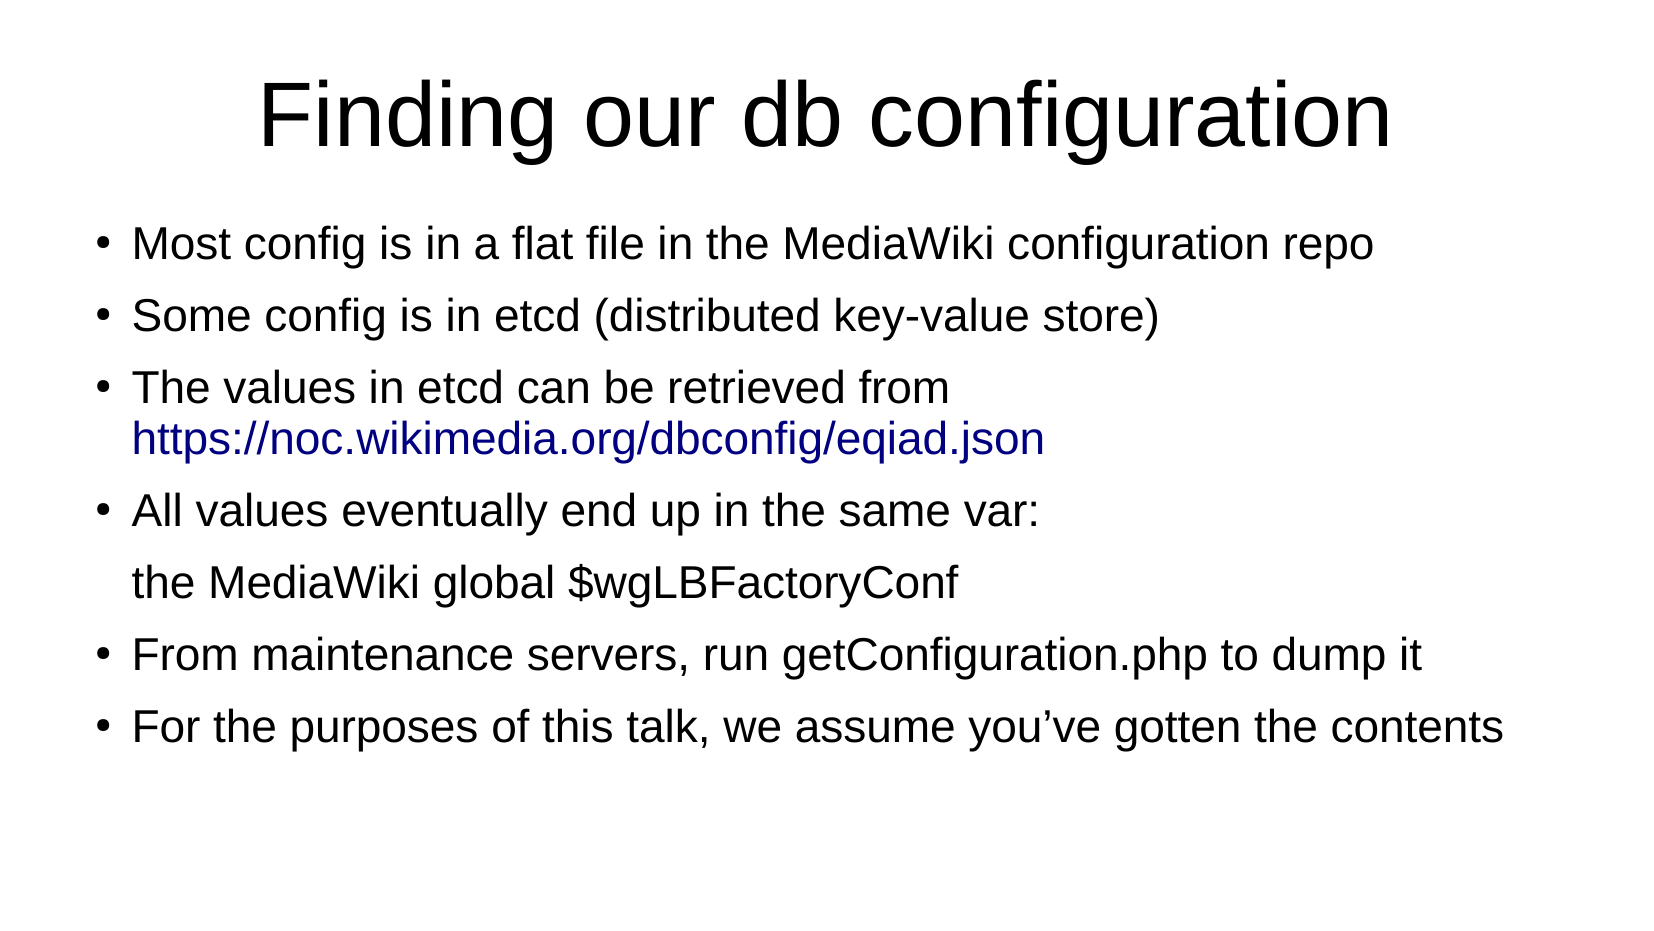

# Finding our db configuration
Most config is in a flat file in the MediaWiki configuration repo
Some config is in etcd (distributed key-value store)
The values in etcd can be retrieved from https://noc.wikimedia.org/dbconfig/eqiad.json
All values eventually end up in the same var:
the MediaWiki global $wgLBFactoryConf
From maintenance servers, run getConfiguration.php to dump it
For the purposes of this talk, we assume you’ve gotten the contents